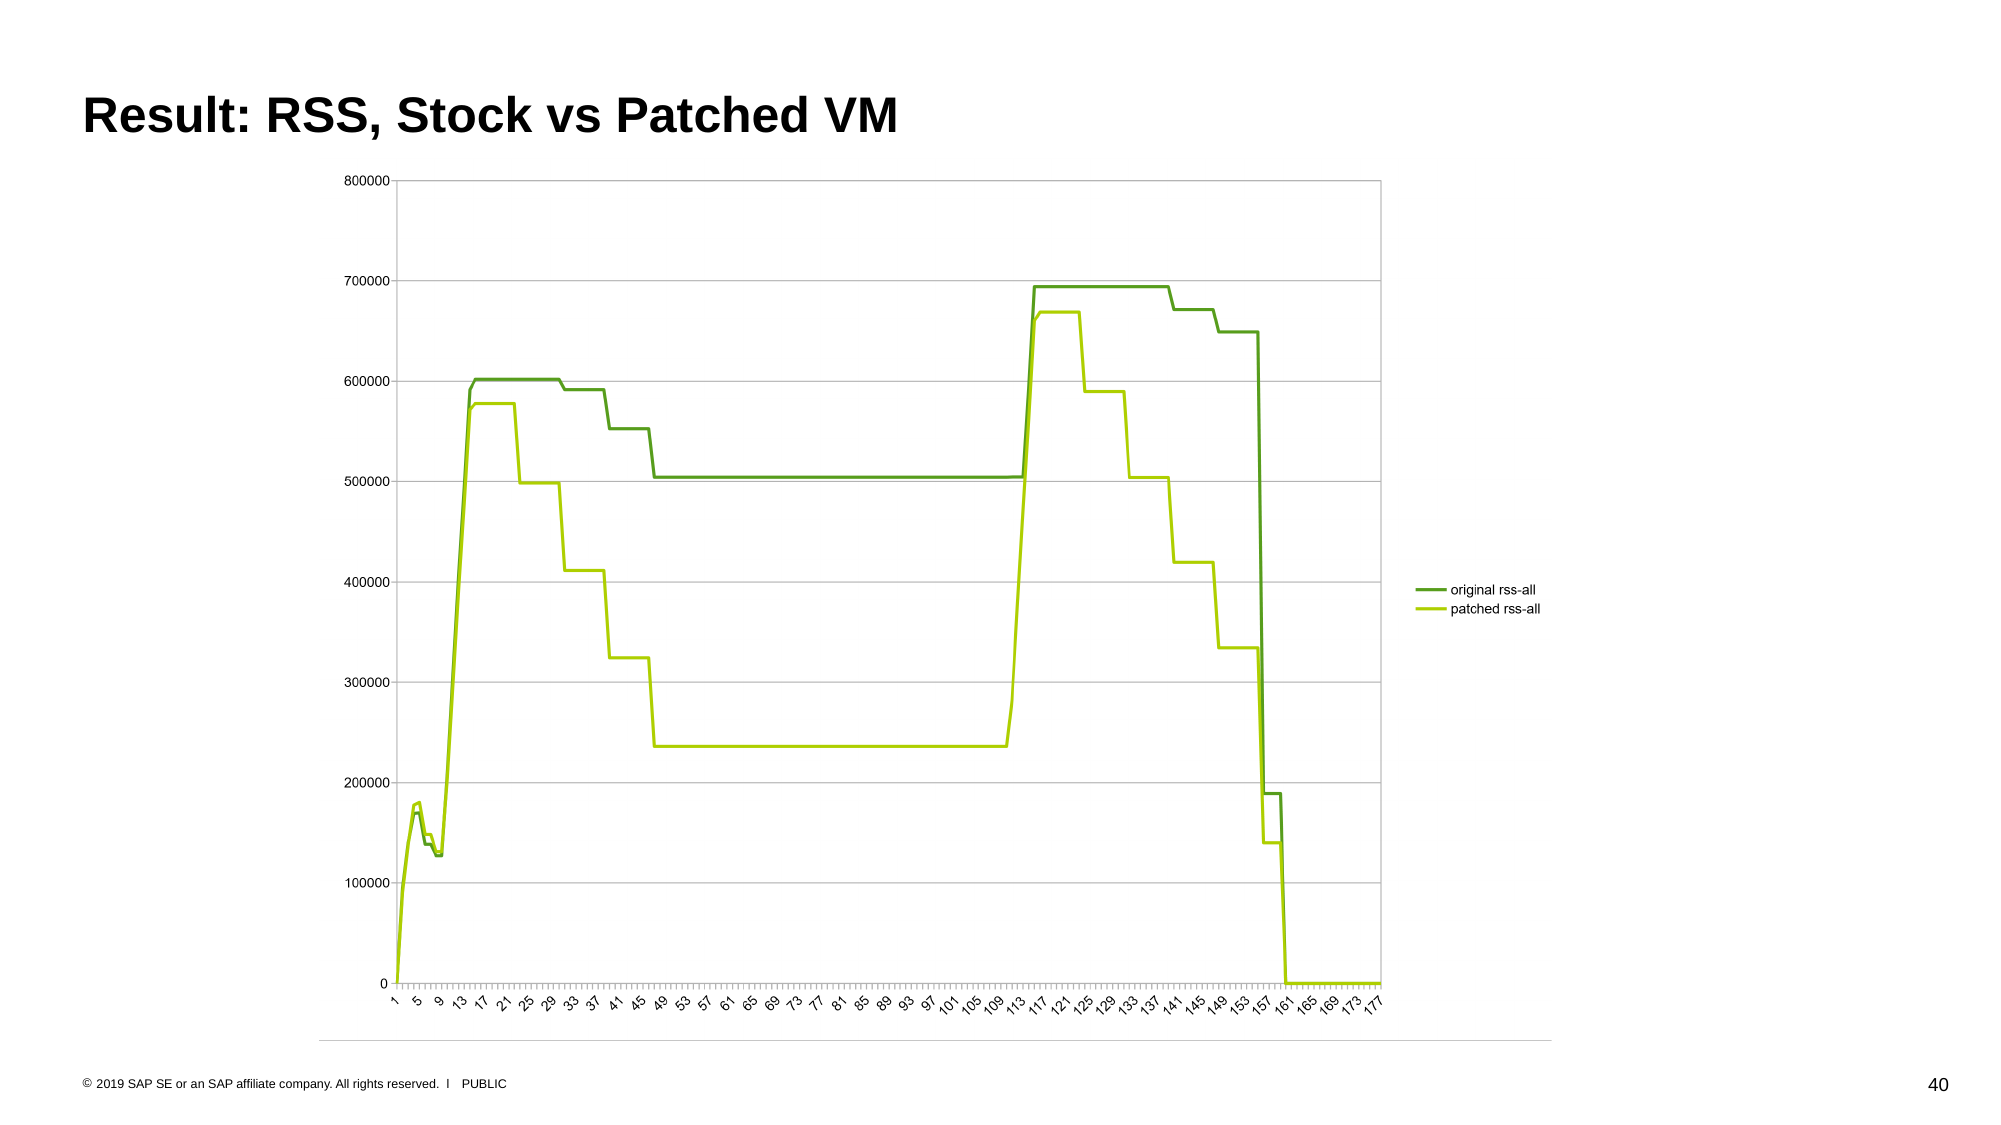

# Result: RSS, Stock vs Patched VM